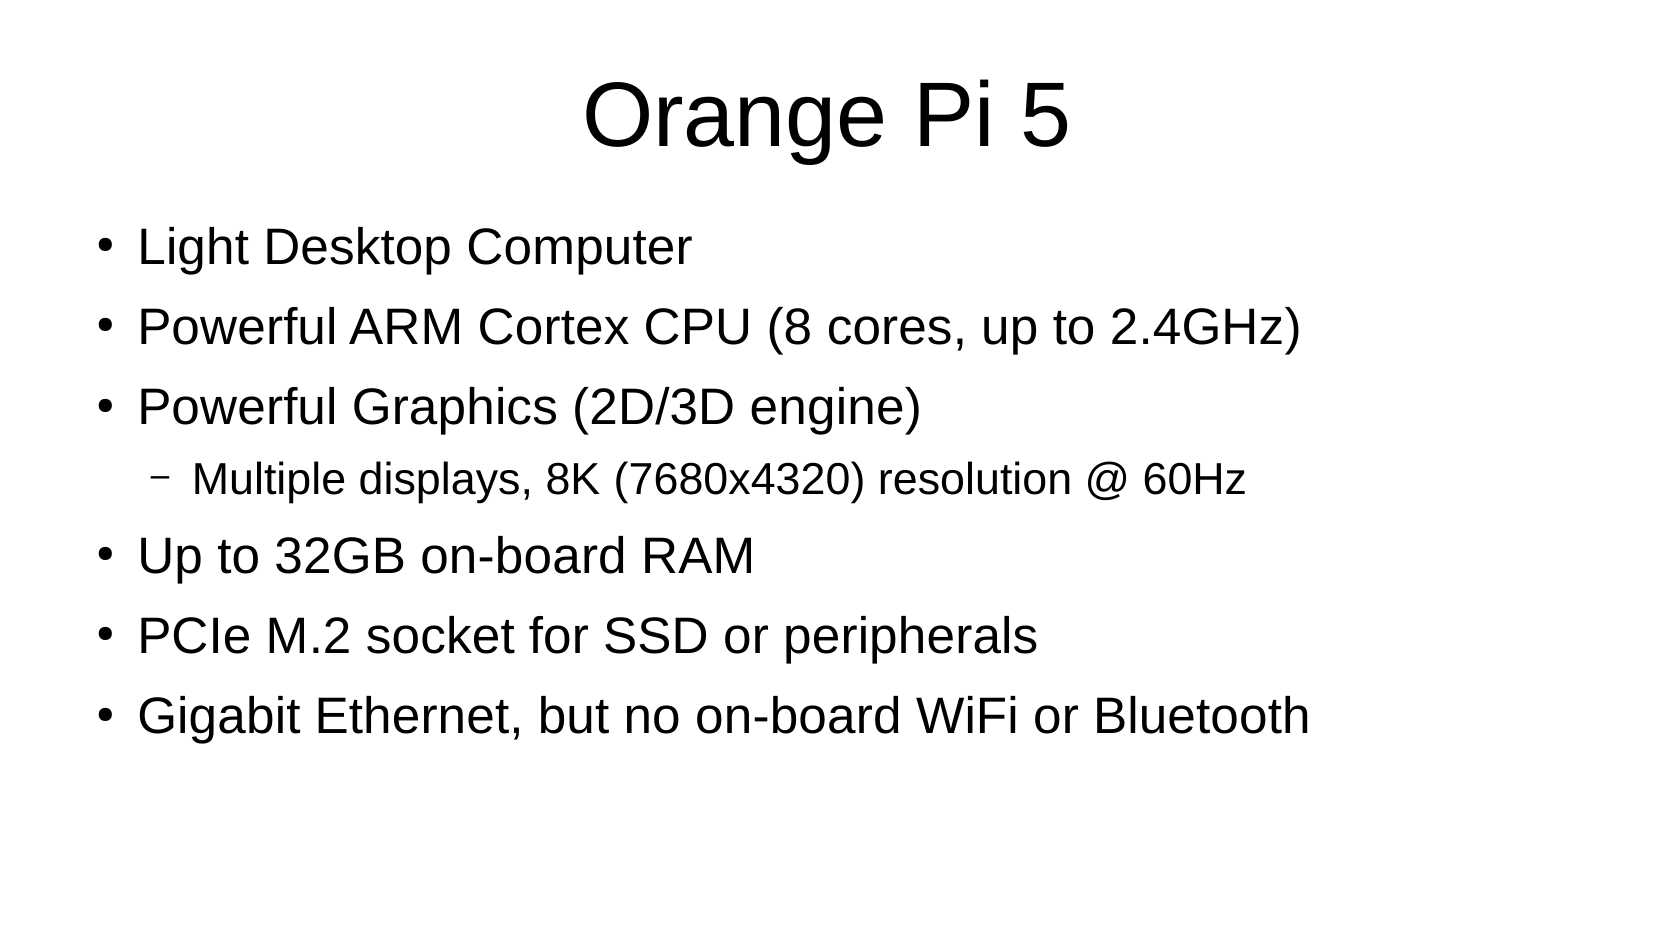

# Orange Pi 5
Light Desktop Computer
Powerful ARM Cortex CPU (8 cores, up to 2.4GHz)
Powerful Graphics (2D/3D engine)
Multiple displays, 8K (7680x4320) resolution @ 60Hz
Up to 32GB on-board RAM
PCIe M.2 socket for SSD or peripherals
Gigabit Ethernet, but no on-board WiFi or Bluetooth